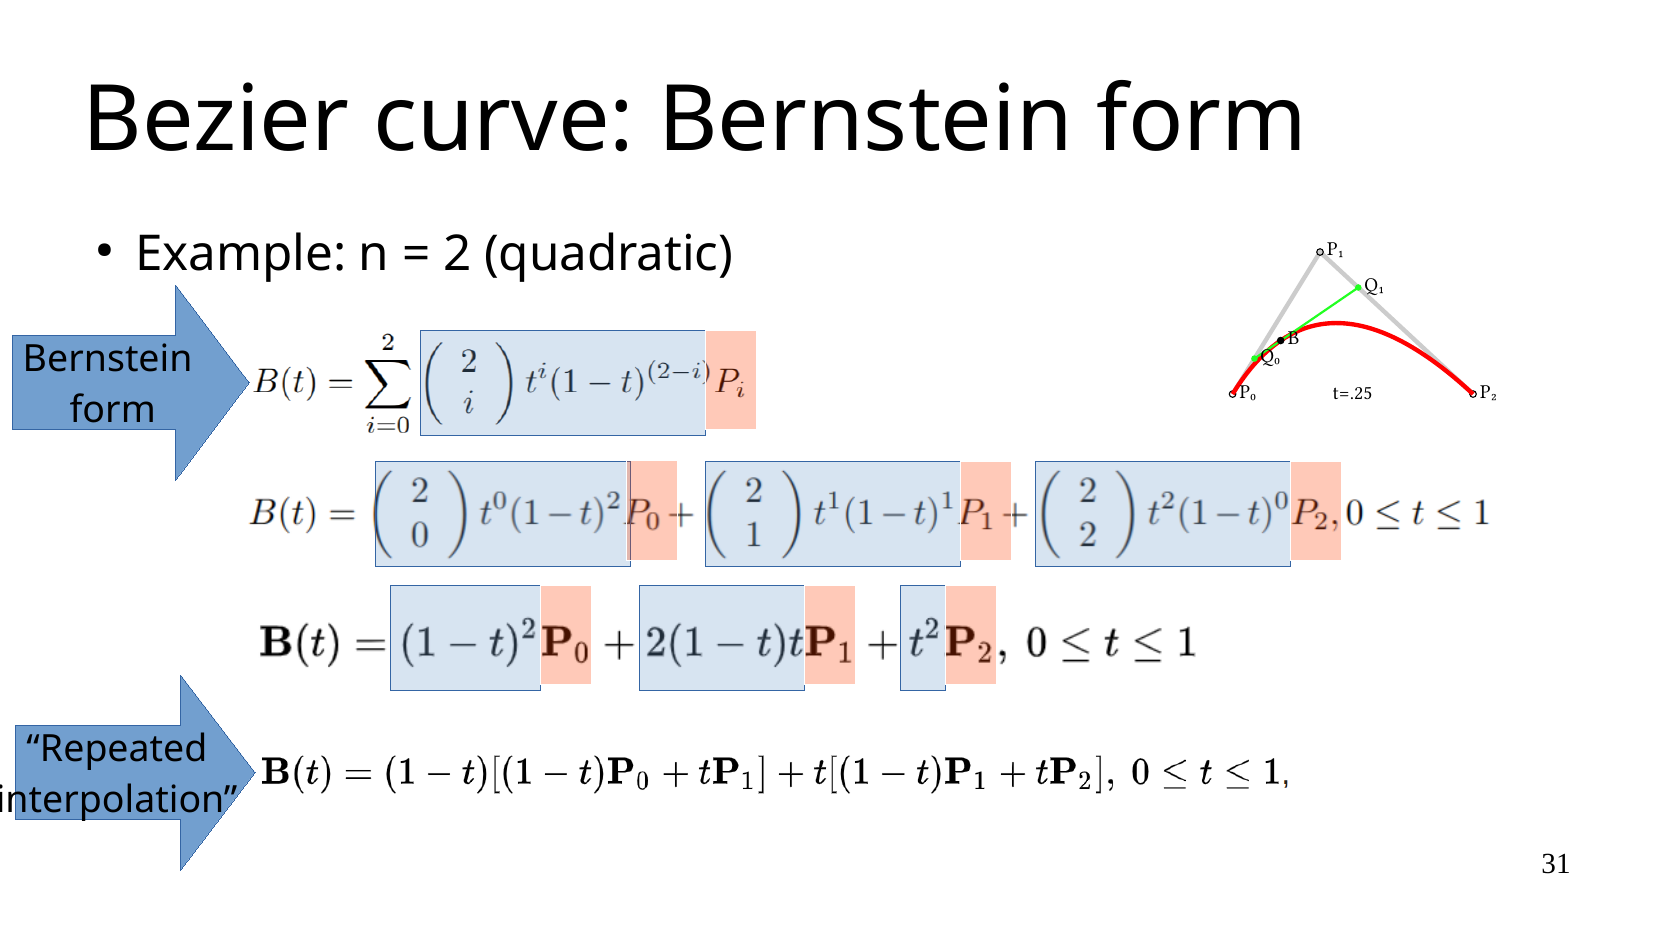

# Bezier curve: Bernstein form
Example: n = 2 (quadratic)
Bernstein
form
“Repeated
interpolation”
31